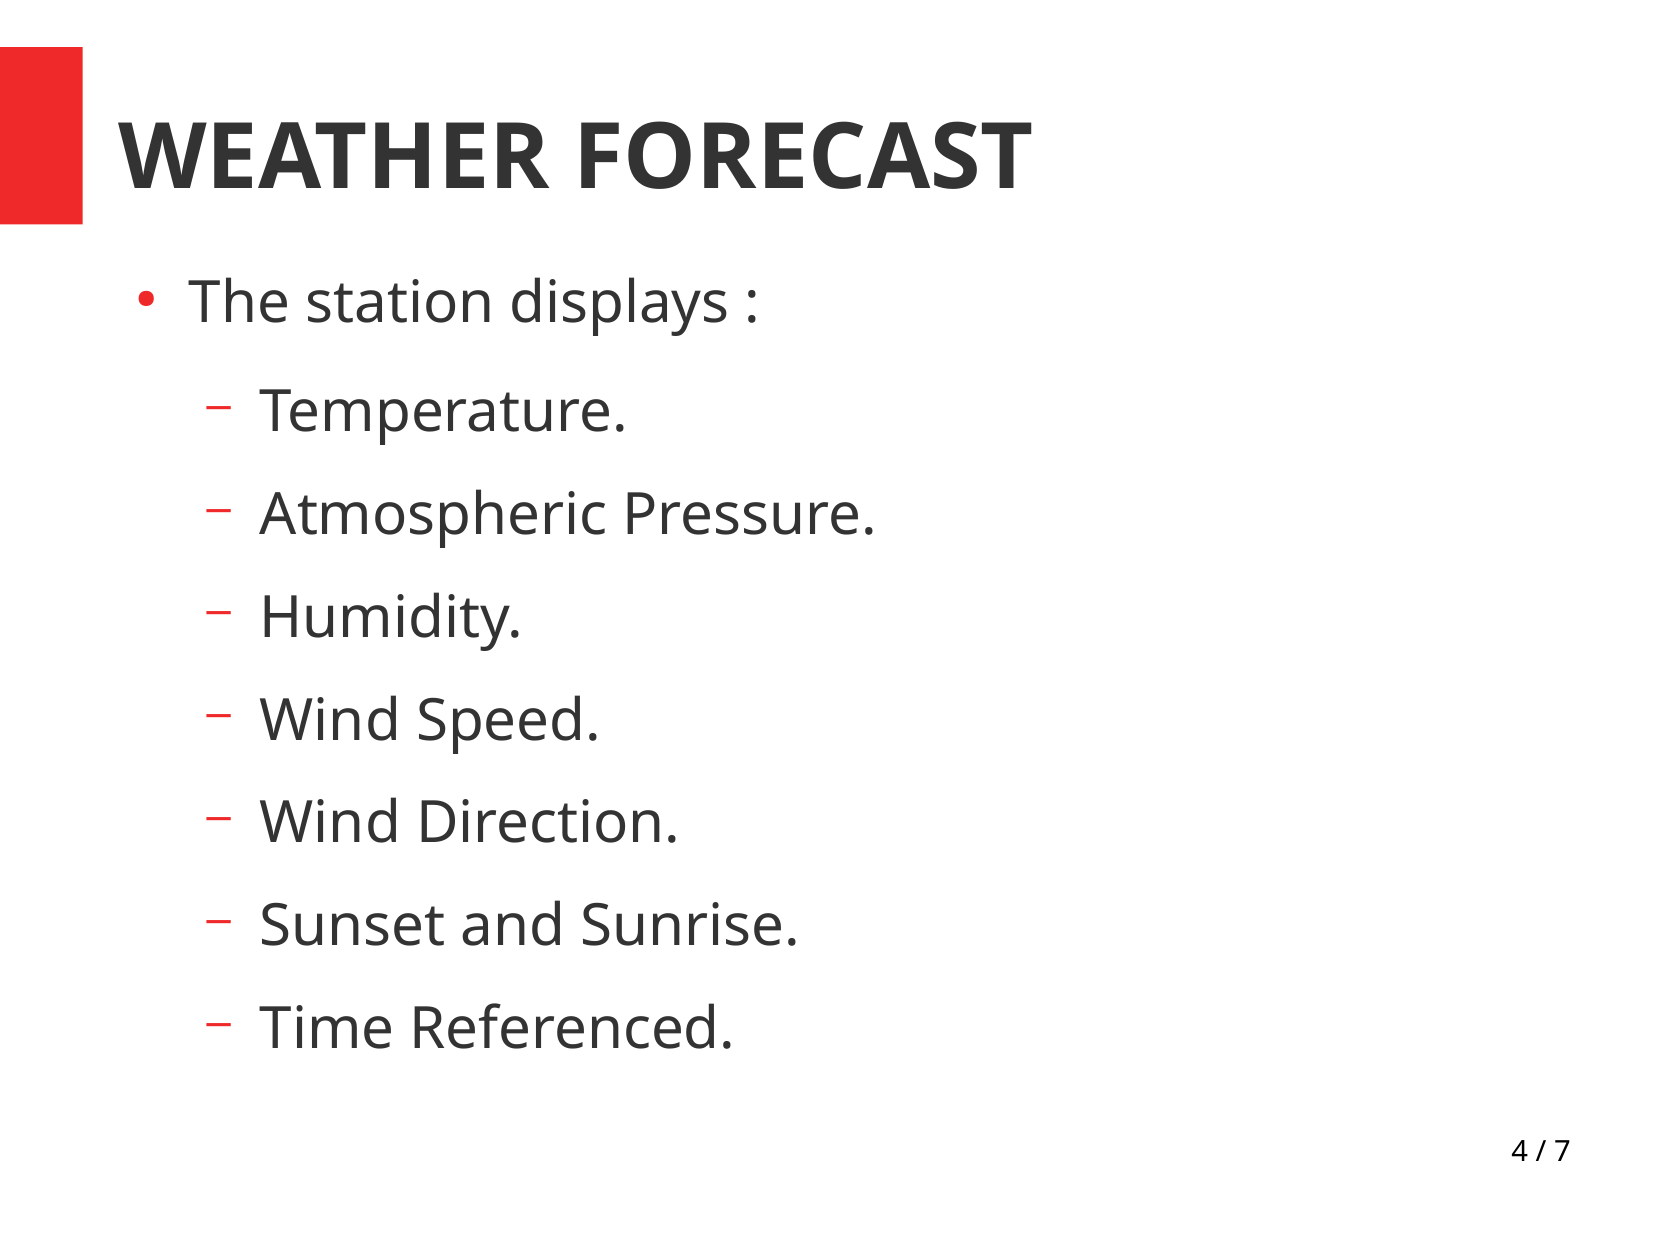

# WEATHER FORECAST
The station displays :
Temperature.
Atmospheric Pressure.
Humidity.
Wind Speed.
Wind Direction.
Sunset and Sunrise.
Time Referenced.
4